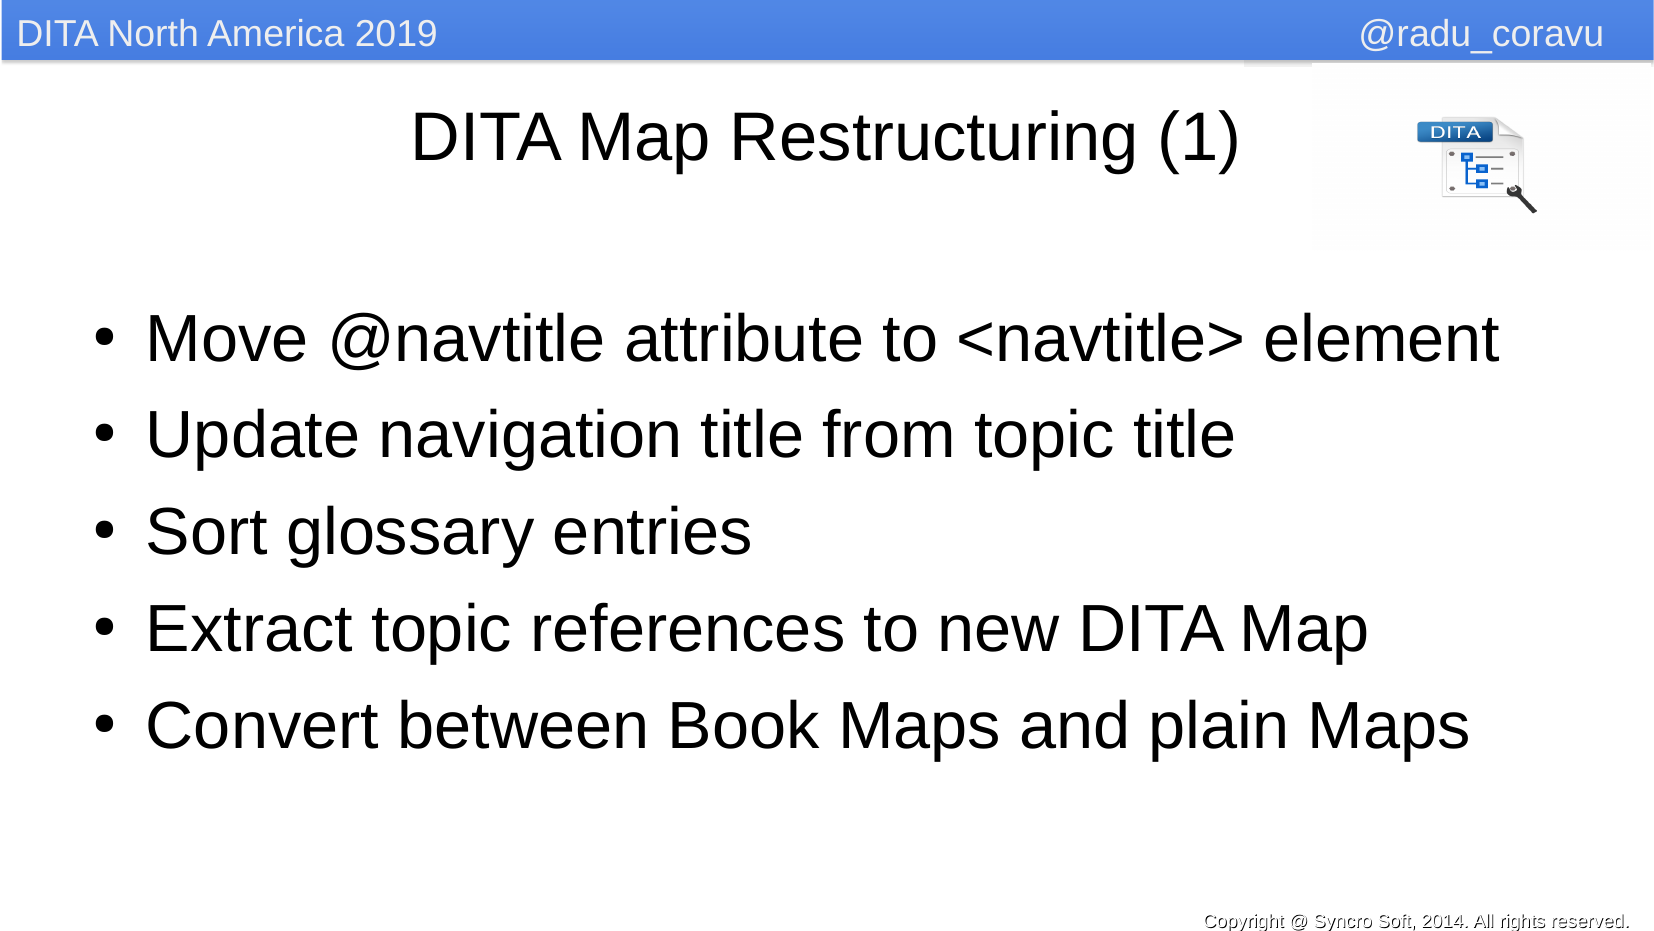

# DITA Map Restructuring (1)
Move @navtitle attribute to <navtitle> element
Update navigation title from topic title
Sort glossary entries
Extract topic references to new DITA Map
Convert between Book Maps and plain Maps